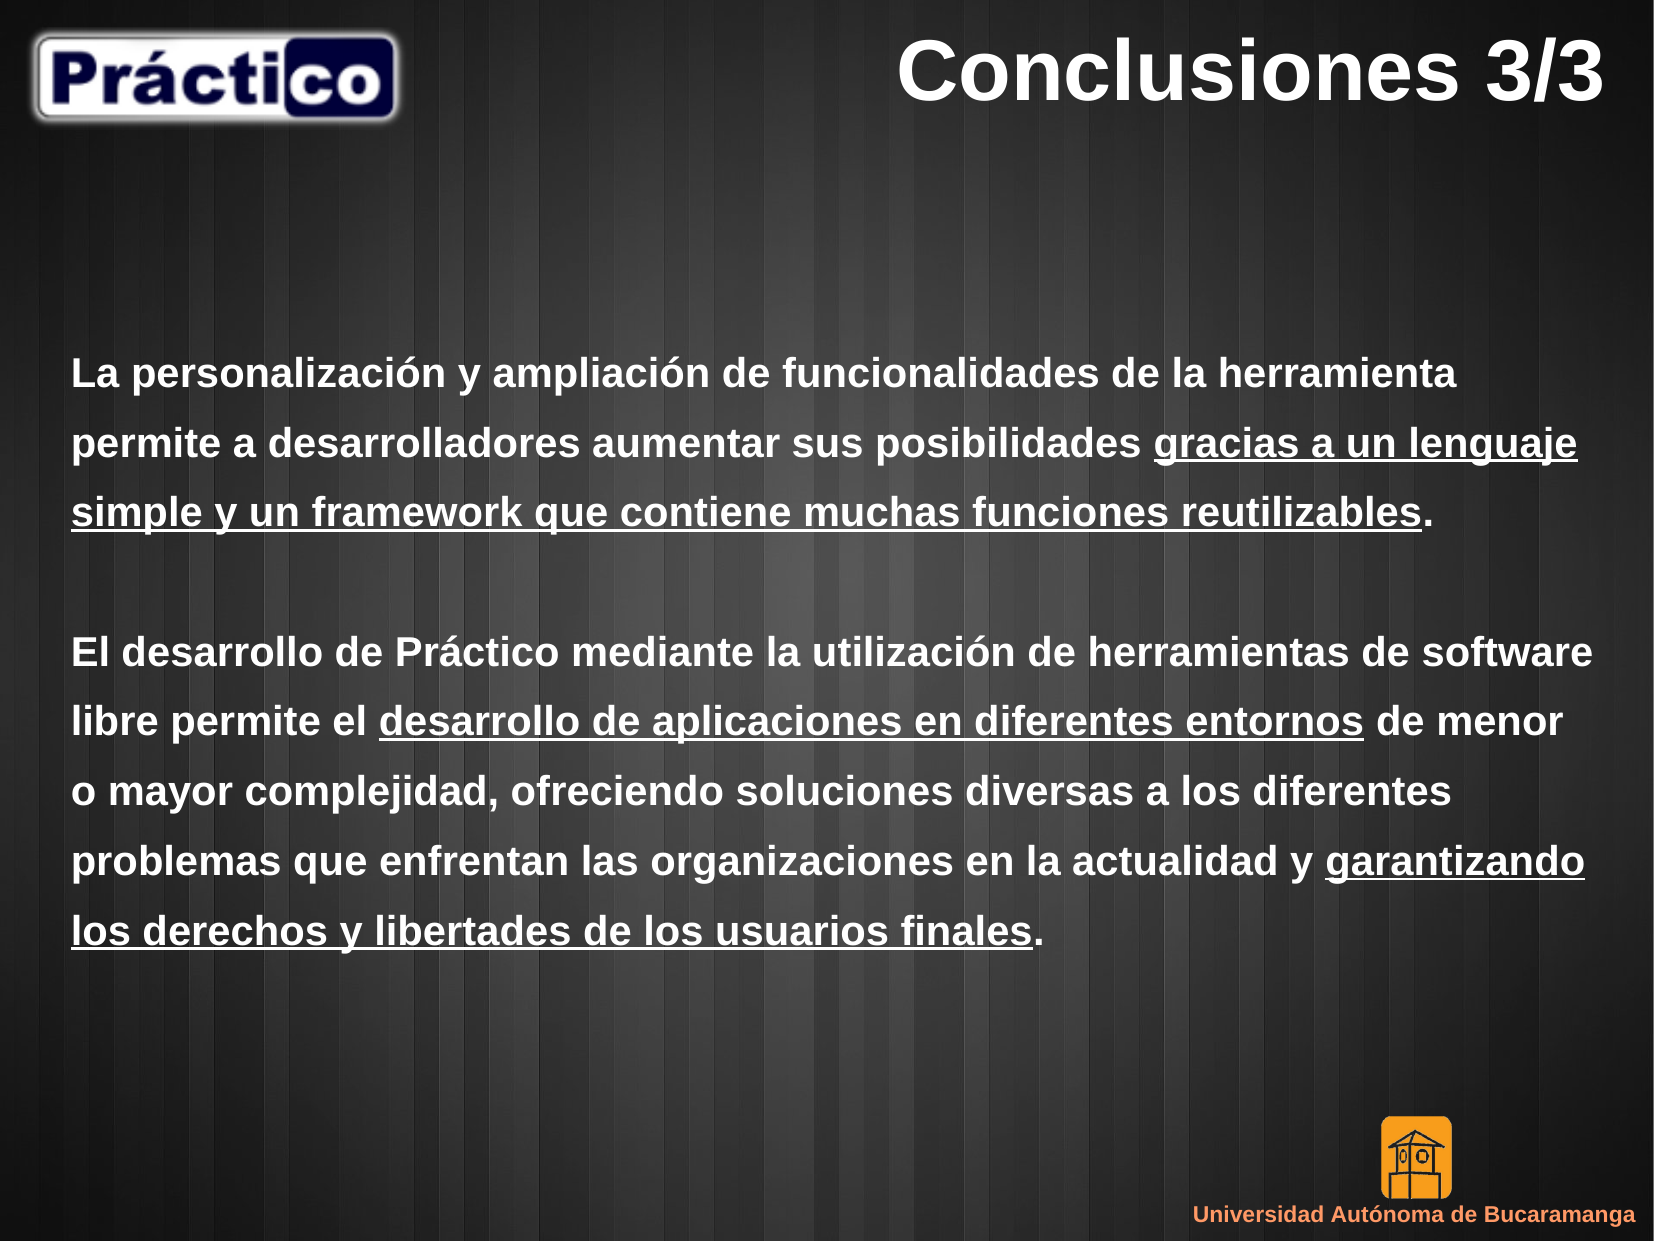

Conclusiones 3/3
# La personalización y ampliación de funcionalidades de la herramienta permite a desarrolladores aumentar sus posibilidades gracias a un lenguaje simple y un framework que contiene muchas funciones reutilizables. El desarrollo de Práctico mediante la utilización de herramientas de software libre permite el desarrollo de aplicaciones en diferentes entornos de menor o mayor complejidad, ofreciendo soluciones diversas a los diferentes problemas que enfrentan las organizaciones en la actualidad y garantizando los derechos y libertades de los usuarios finales.
Universidad Autónoma de Bucaramanga